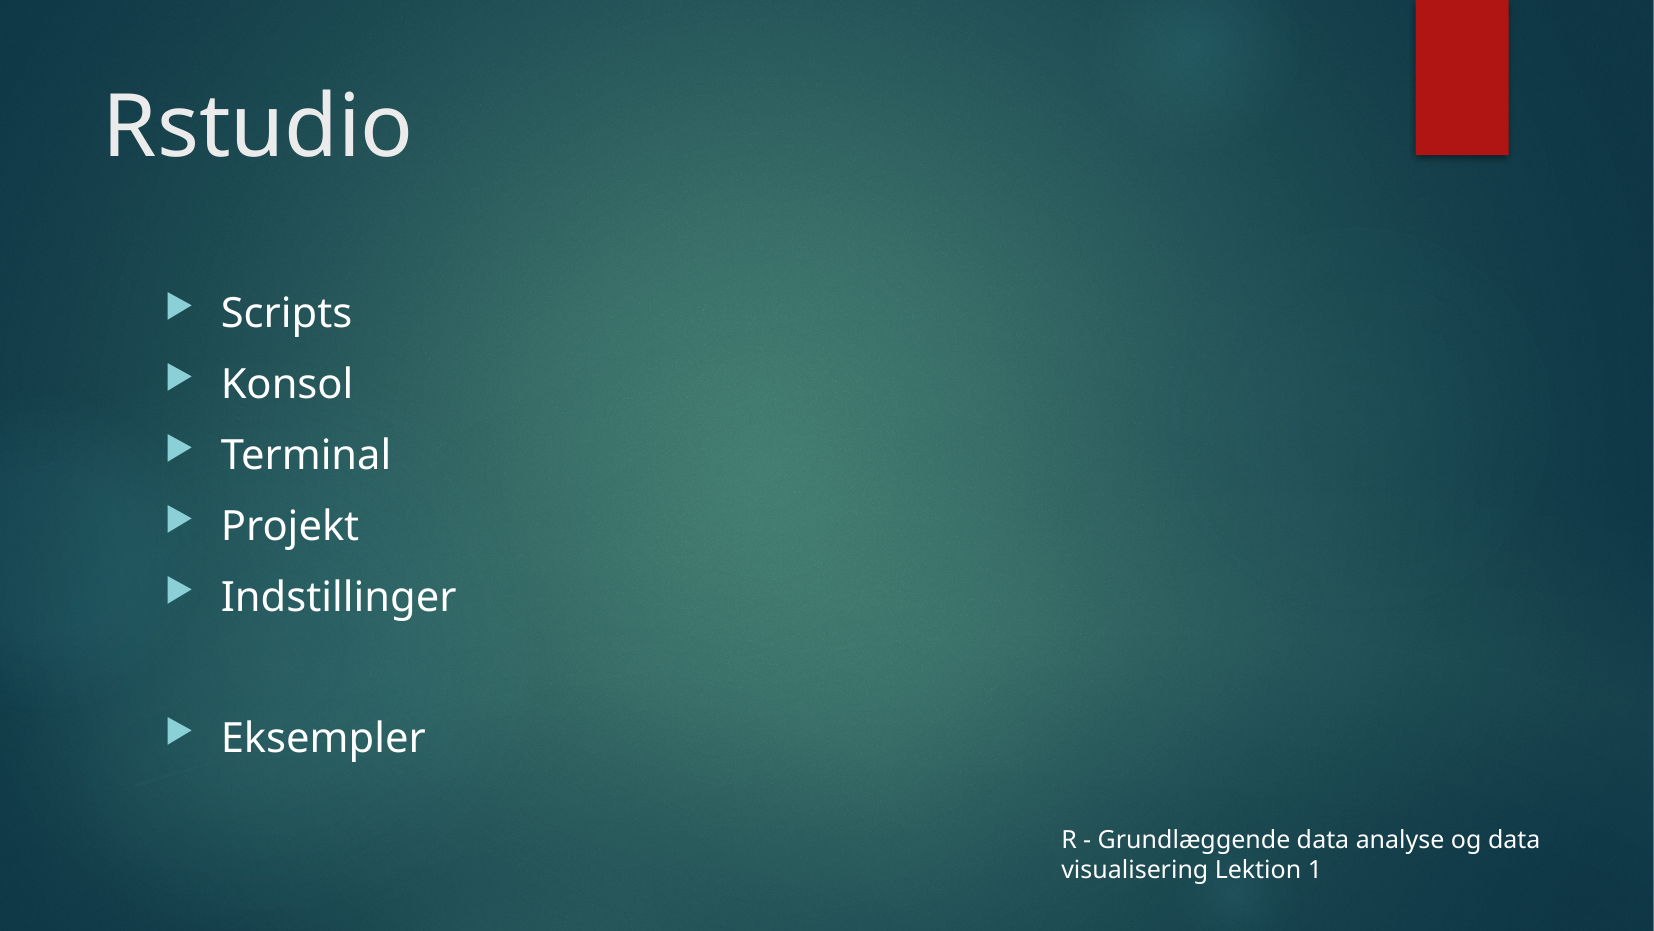

# Rstudio
Scripts
Konsol
Terminal
Projekt
Indstillinger
Eksempler
R - Grundlæggende data analyse og data visualisering Lektion 1